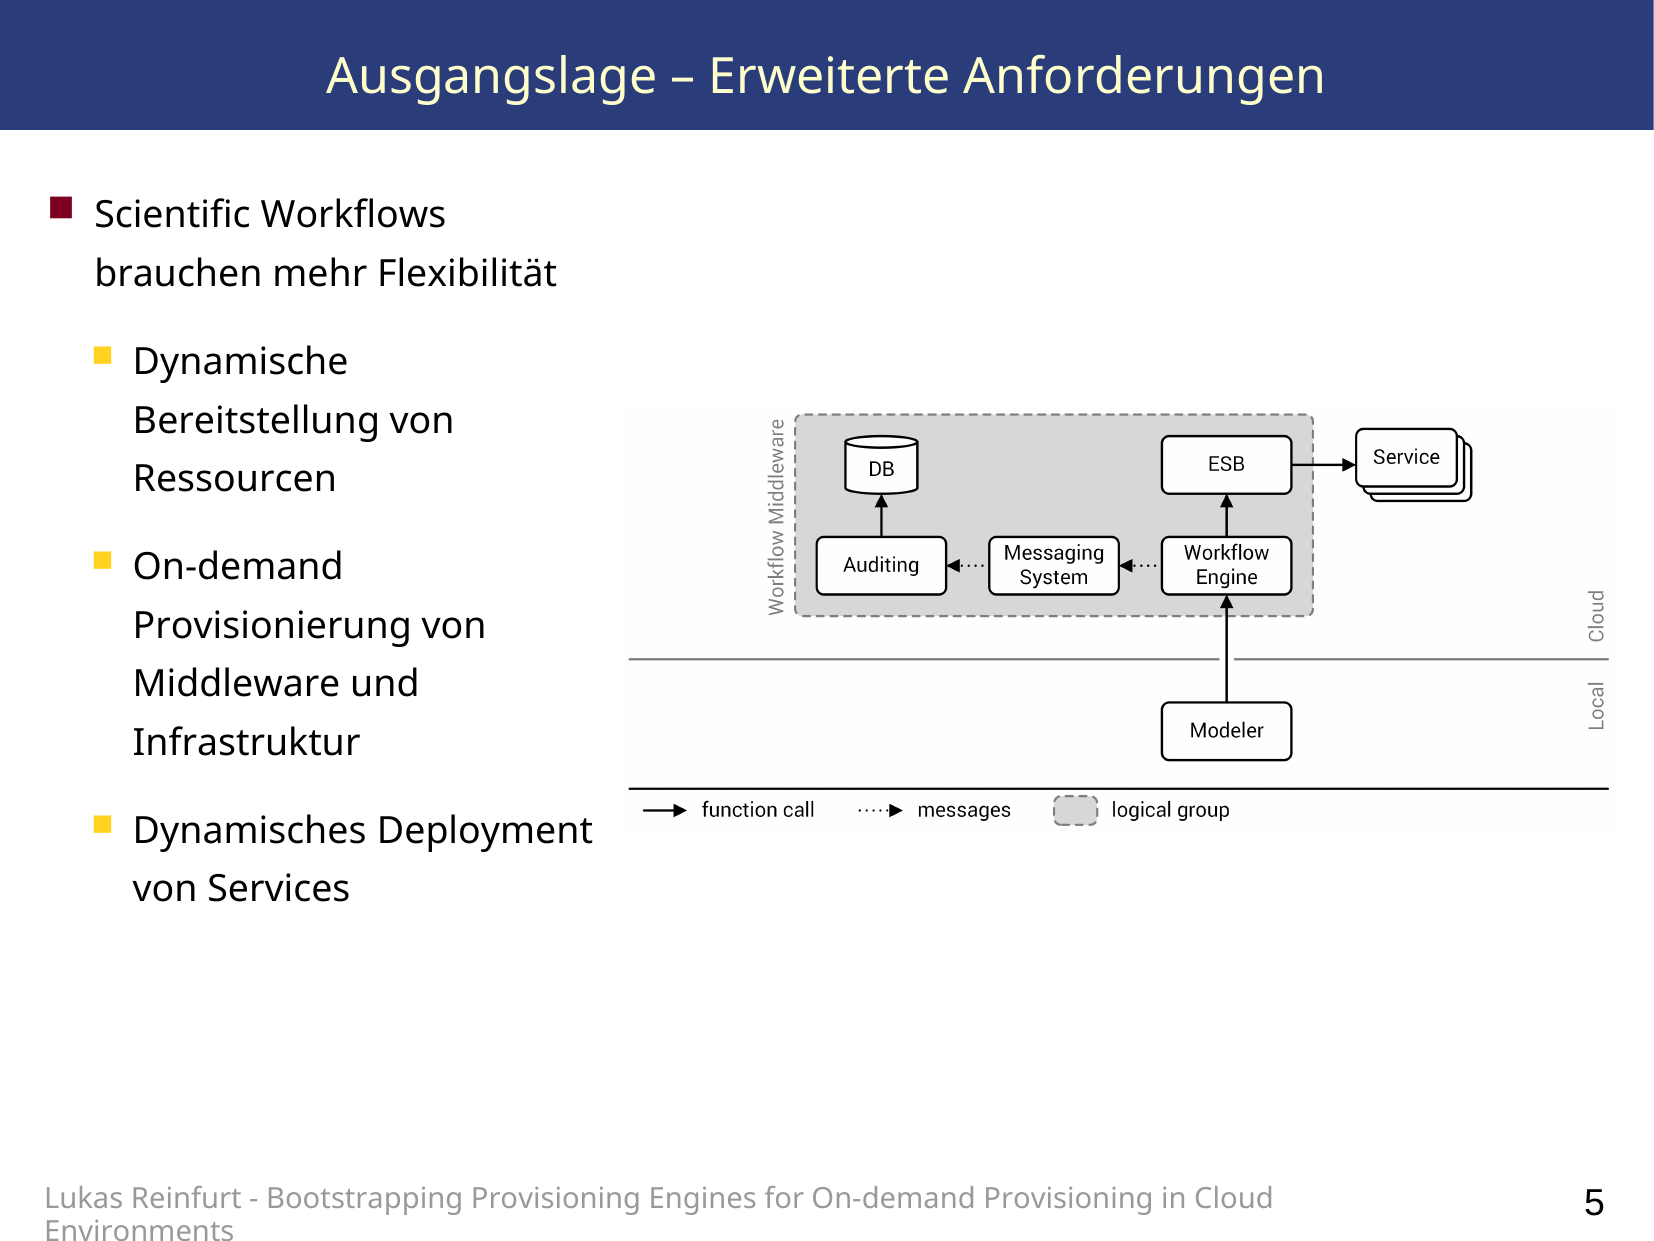

# Ausgangslage – Erweiterte Anforderungen
Scientific Workflows brauchen mehr Flexibilität
Dynamische Bereitstellung von Ressourcen
On-demand Provisionierung von Middleware und Infrastruktur
Dynamisches Deployment von Services